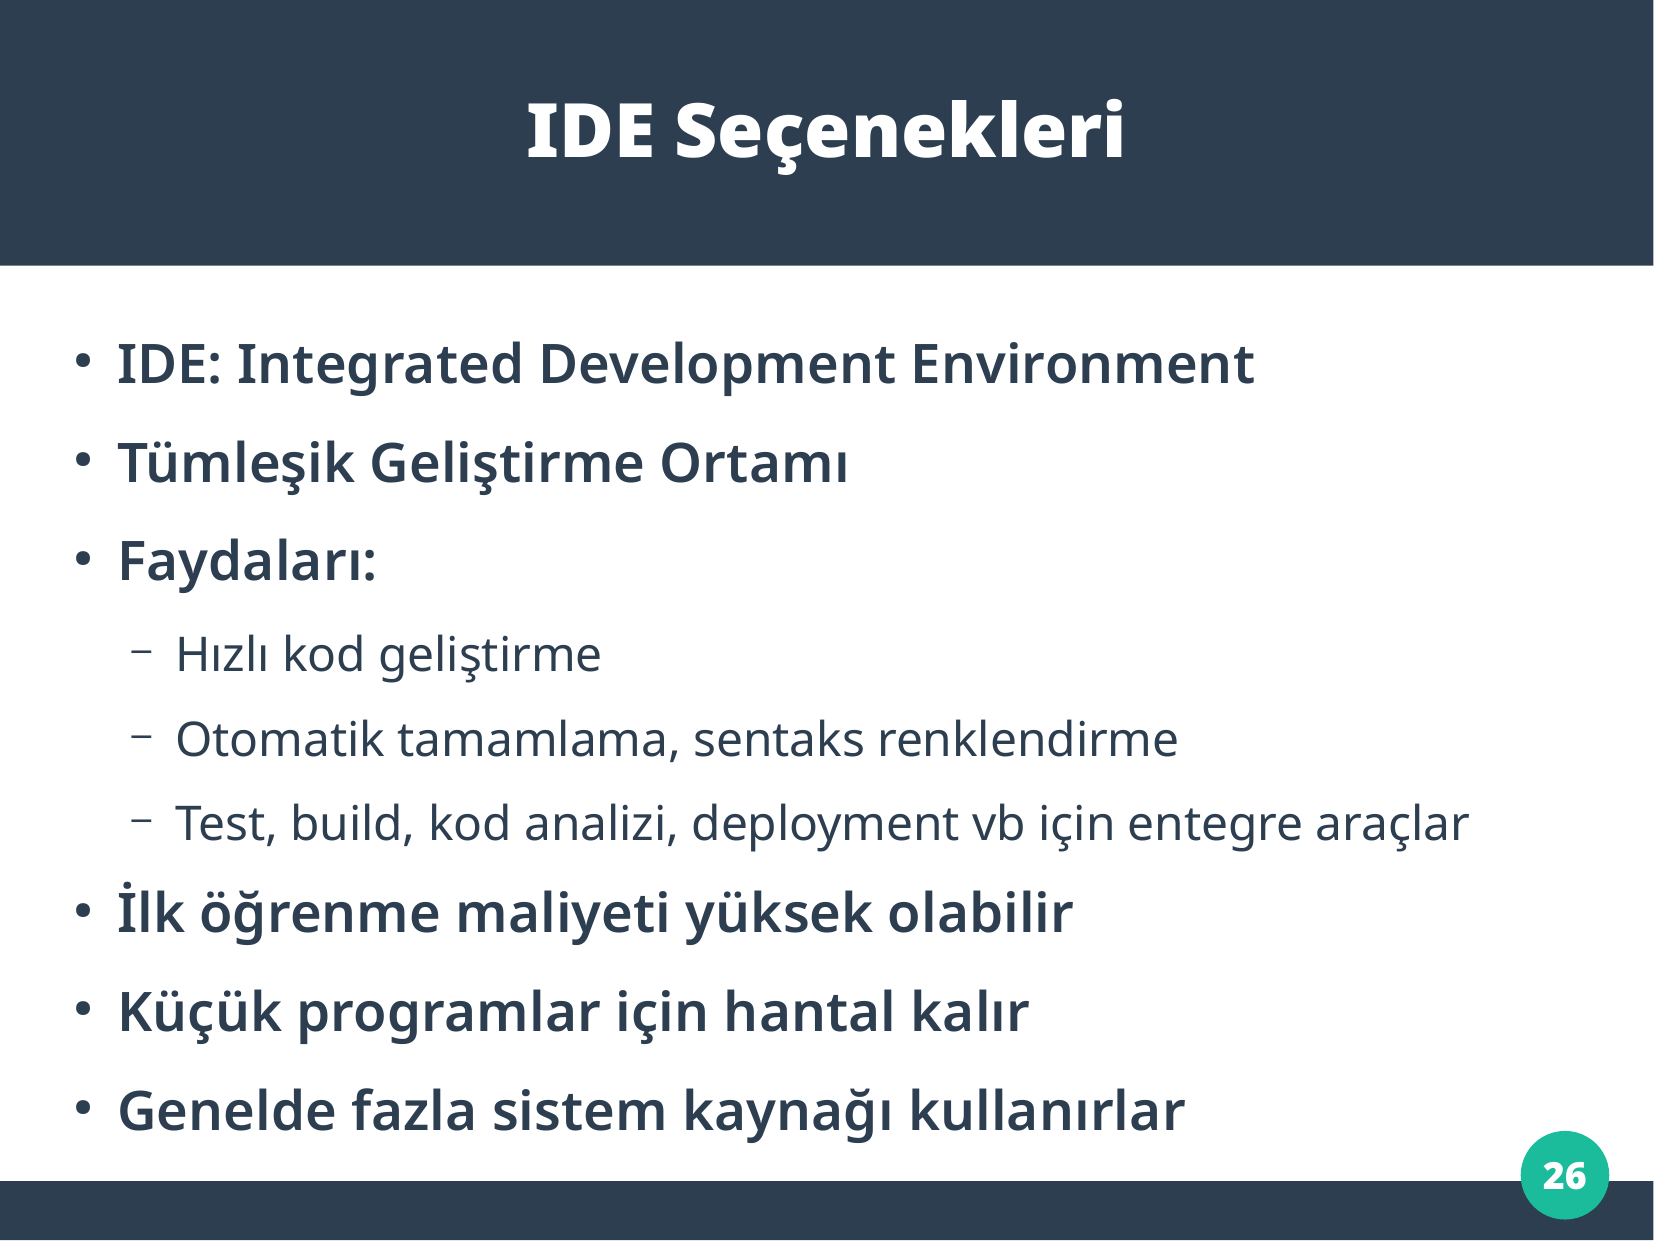

# IDE Seçenekleri
IDE: Integrated Development Environment
Tümleşik Geliştirme Ortamı
Faydaları:
Hızlı kod geliştirme
Otomatik tamamlama, sentaks renklendirme
Test, build, kod analizi, deployment vb için entegre araçlar
İlk öğrenme maliyeti yüksek olabilir
Küçük programlar için hantal kalır
Genelde fazla sistem kaynağı kullanırlar
26